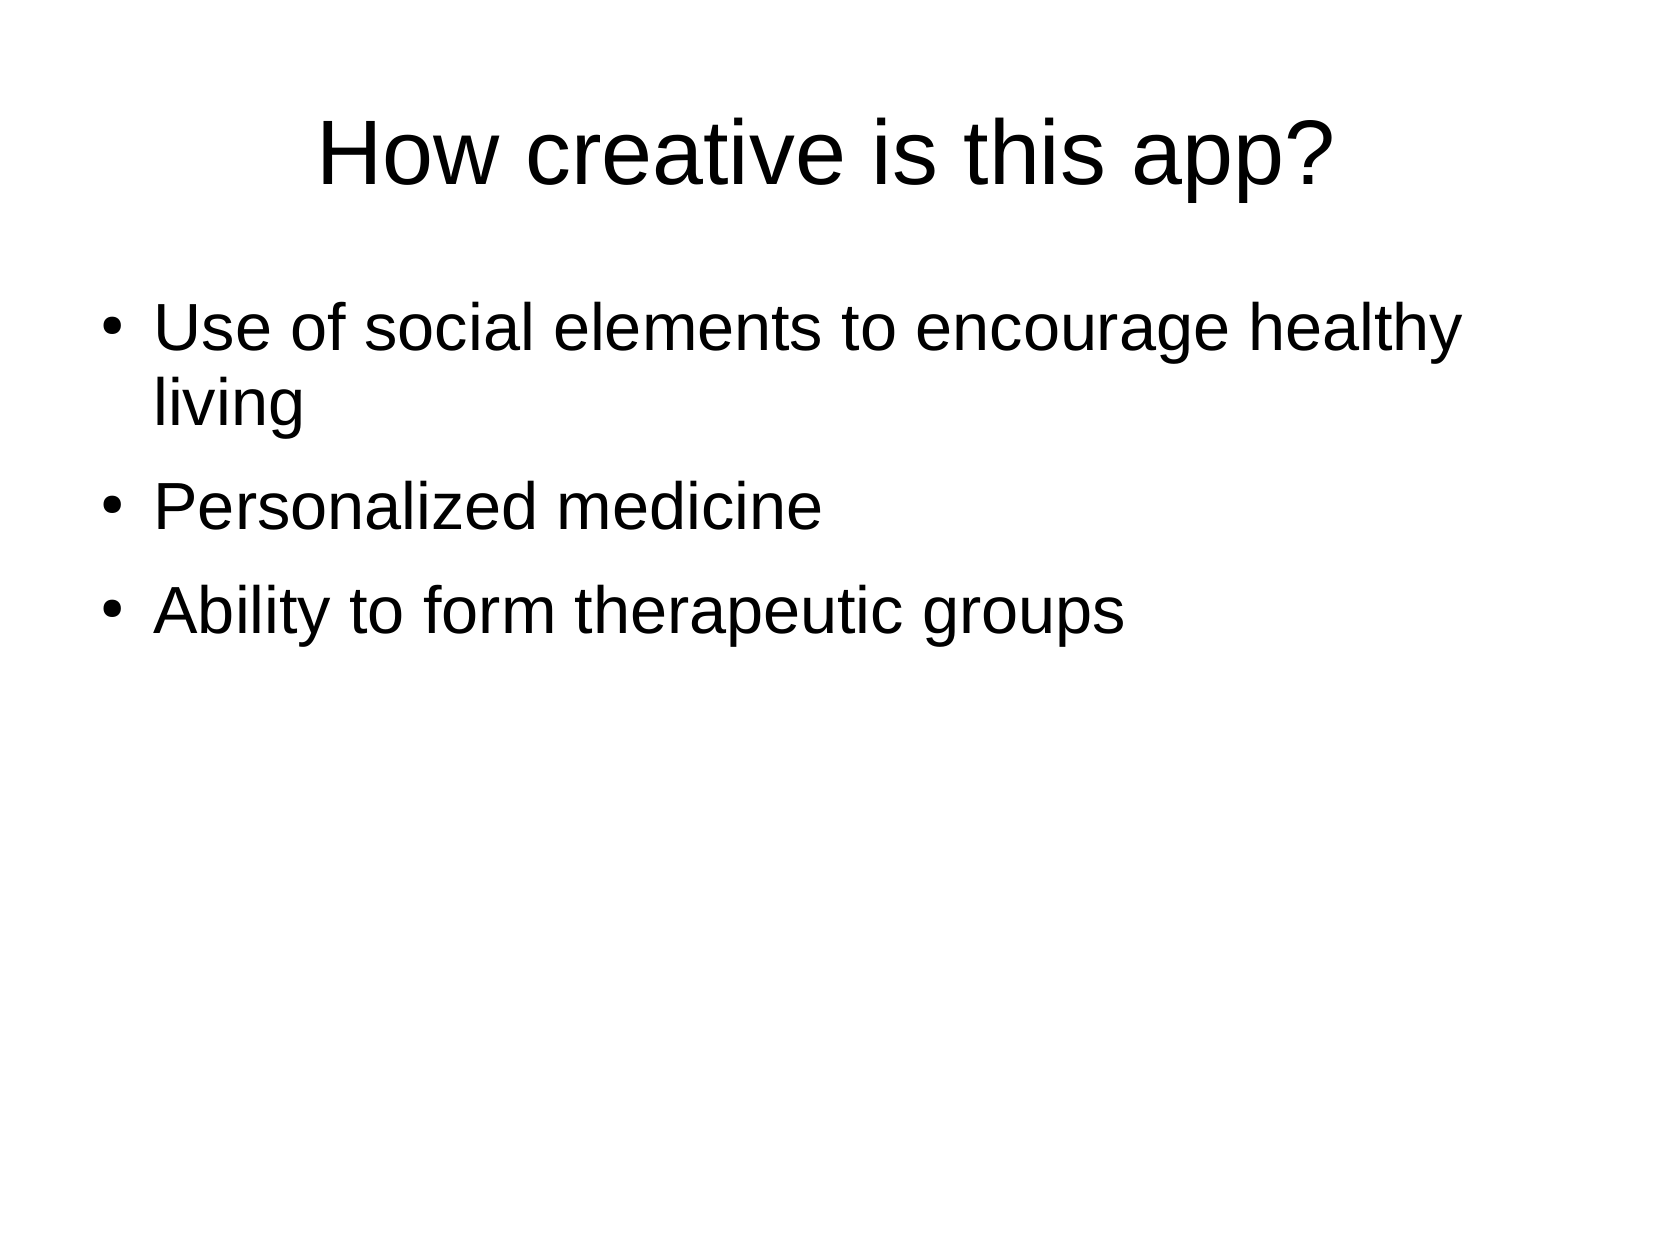

# How creative is this app?
Use of social elements to encourage healthy living
Personalized medicine
Ability to form therapeutic groups